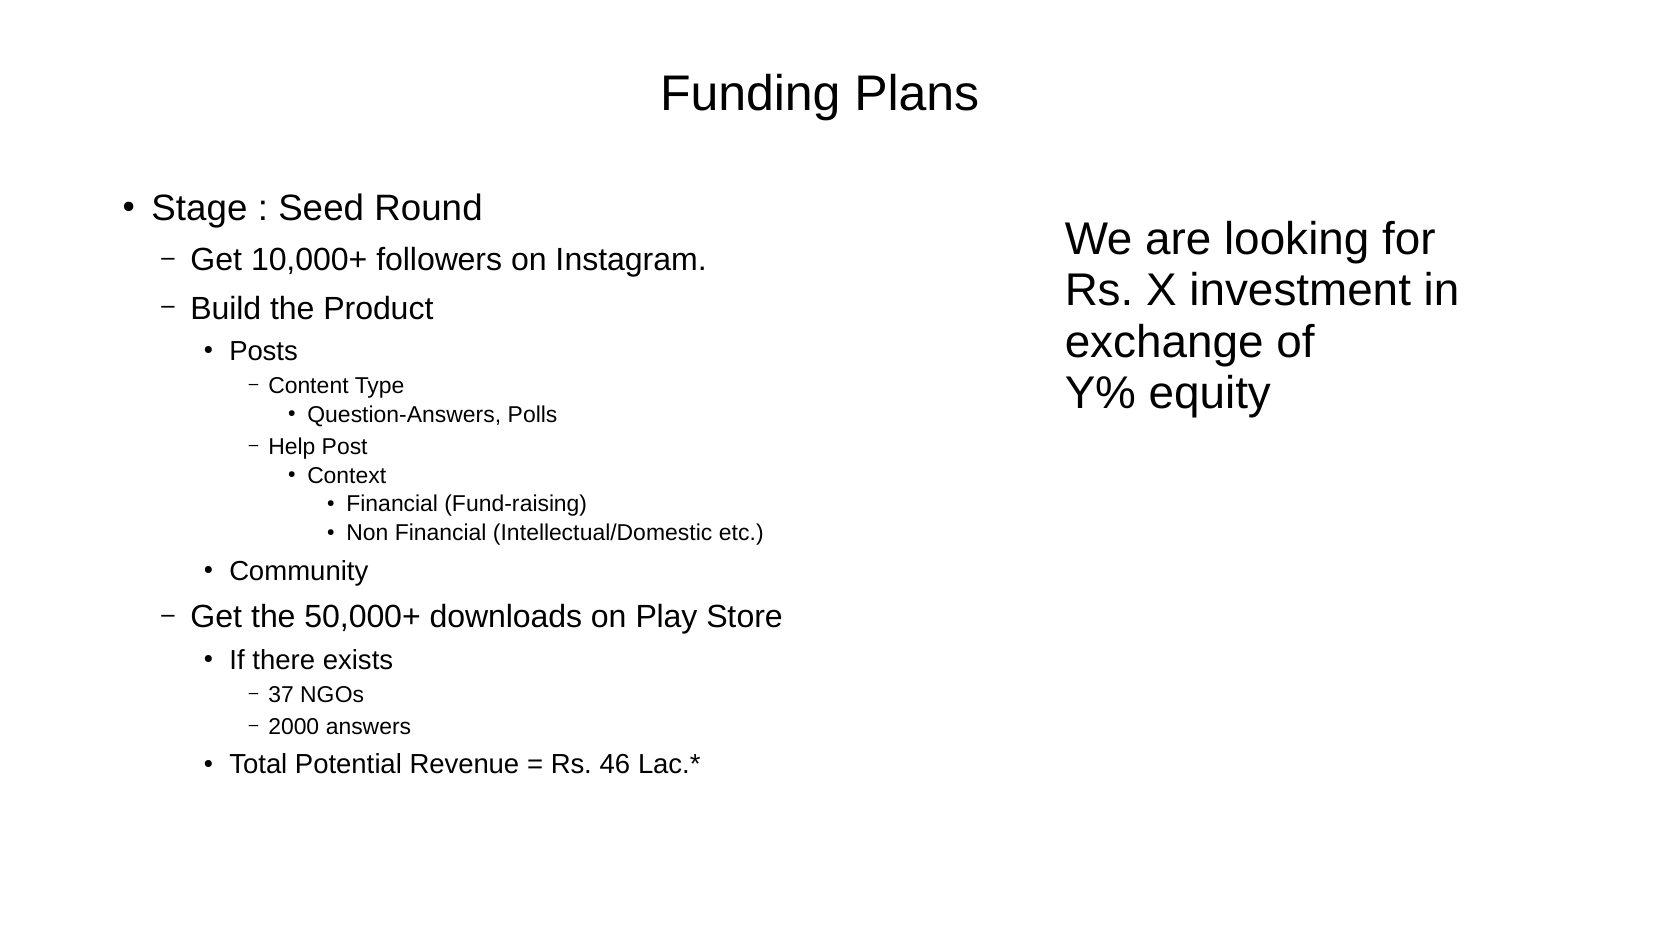

# Funding Plans
Stage : Seed Round
Get 10,000+ followers on Instagram.
Build the Product
Posts
Content Type
Question-Answers, Polls
Help Post
Context
Financial (Fund-raising)
Non Financial (Intellectual/Domestic etc.)
Community
Get the 50,000+ downloads on Play Store
If there exists
37 NGOs
2000 answers
Total Potential Revenue = Rs. 46 Lac.*
We are looking for Rs. X investment in exchange of
Y% equity